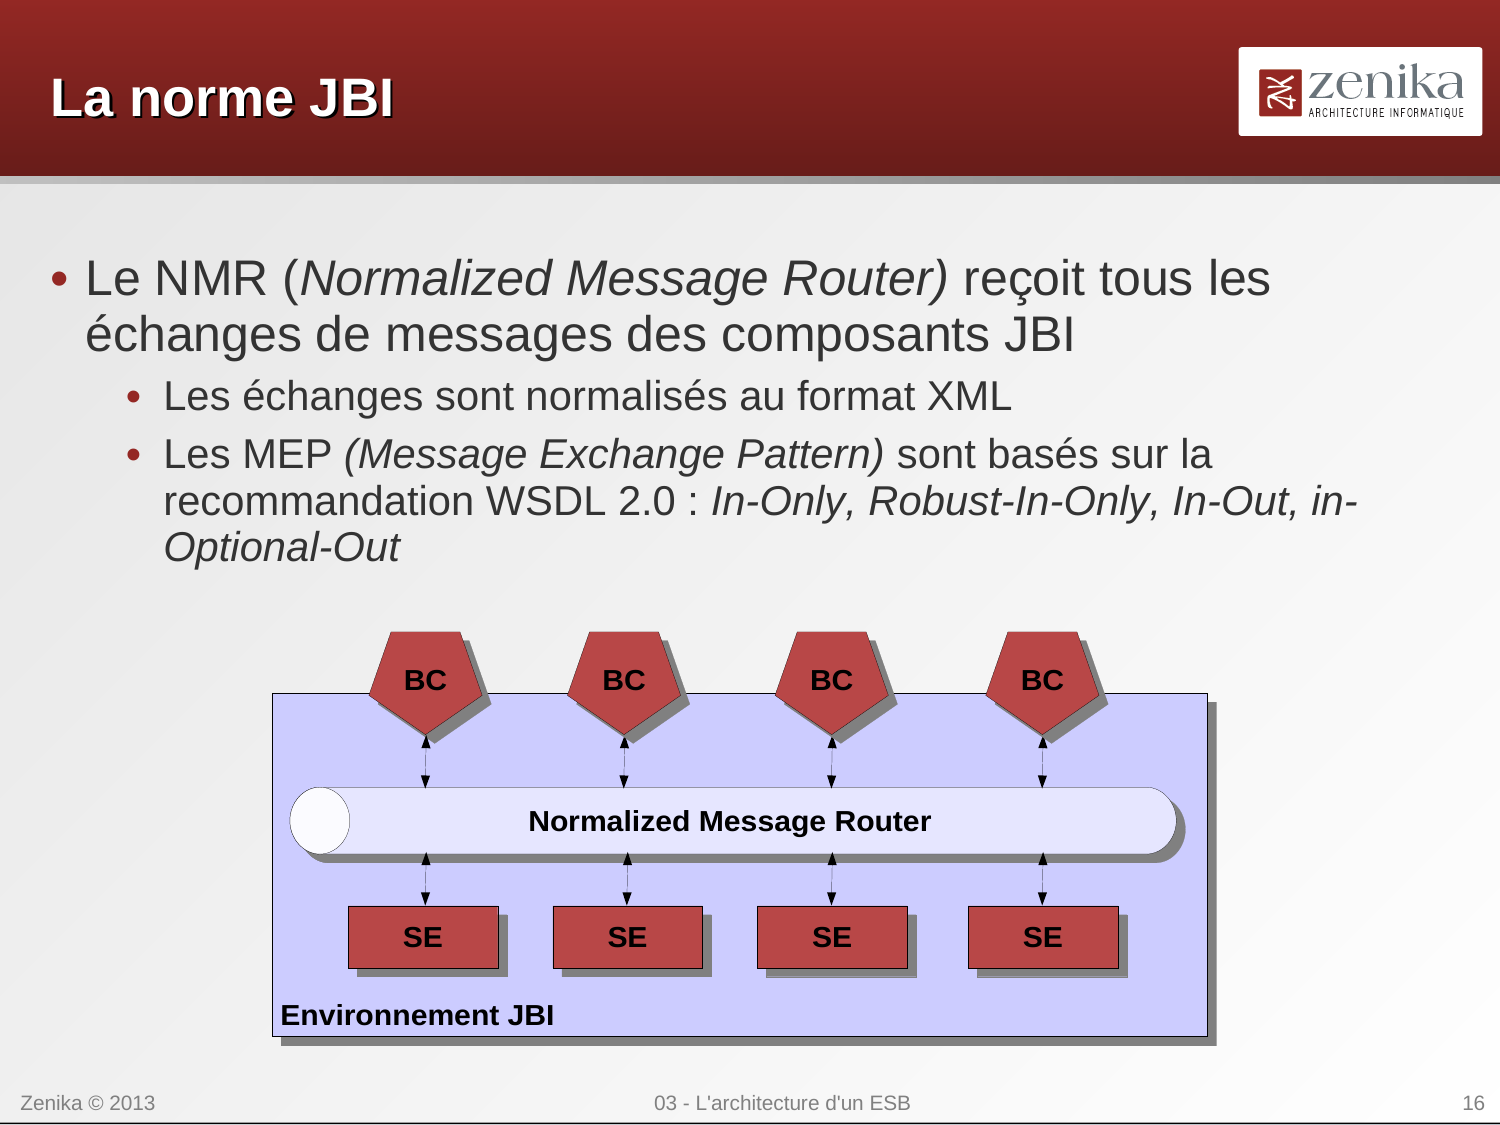

# La norme JBI
Le NMR (Normalized Message Router) reçoit tous les échanges de messages des composants JBI
Les échanges sont normalisés au format XML
Les MEP (Message Exchange Pattern) sont basés sur la recommandation WSDL 2.0 : In-Only, Robust-In-Only, In-Out, in-Optional-Out